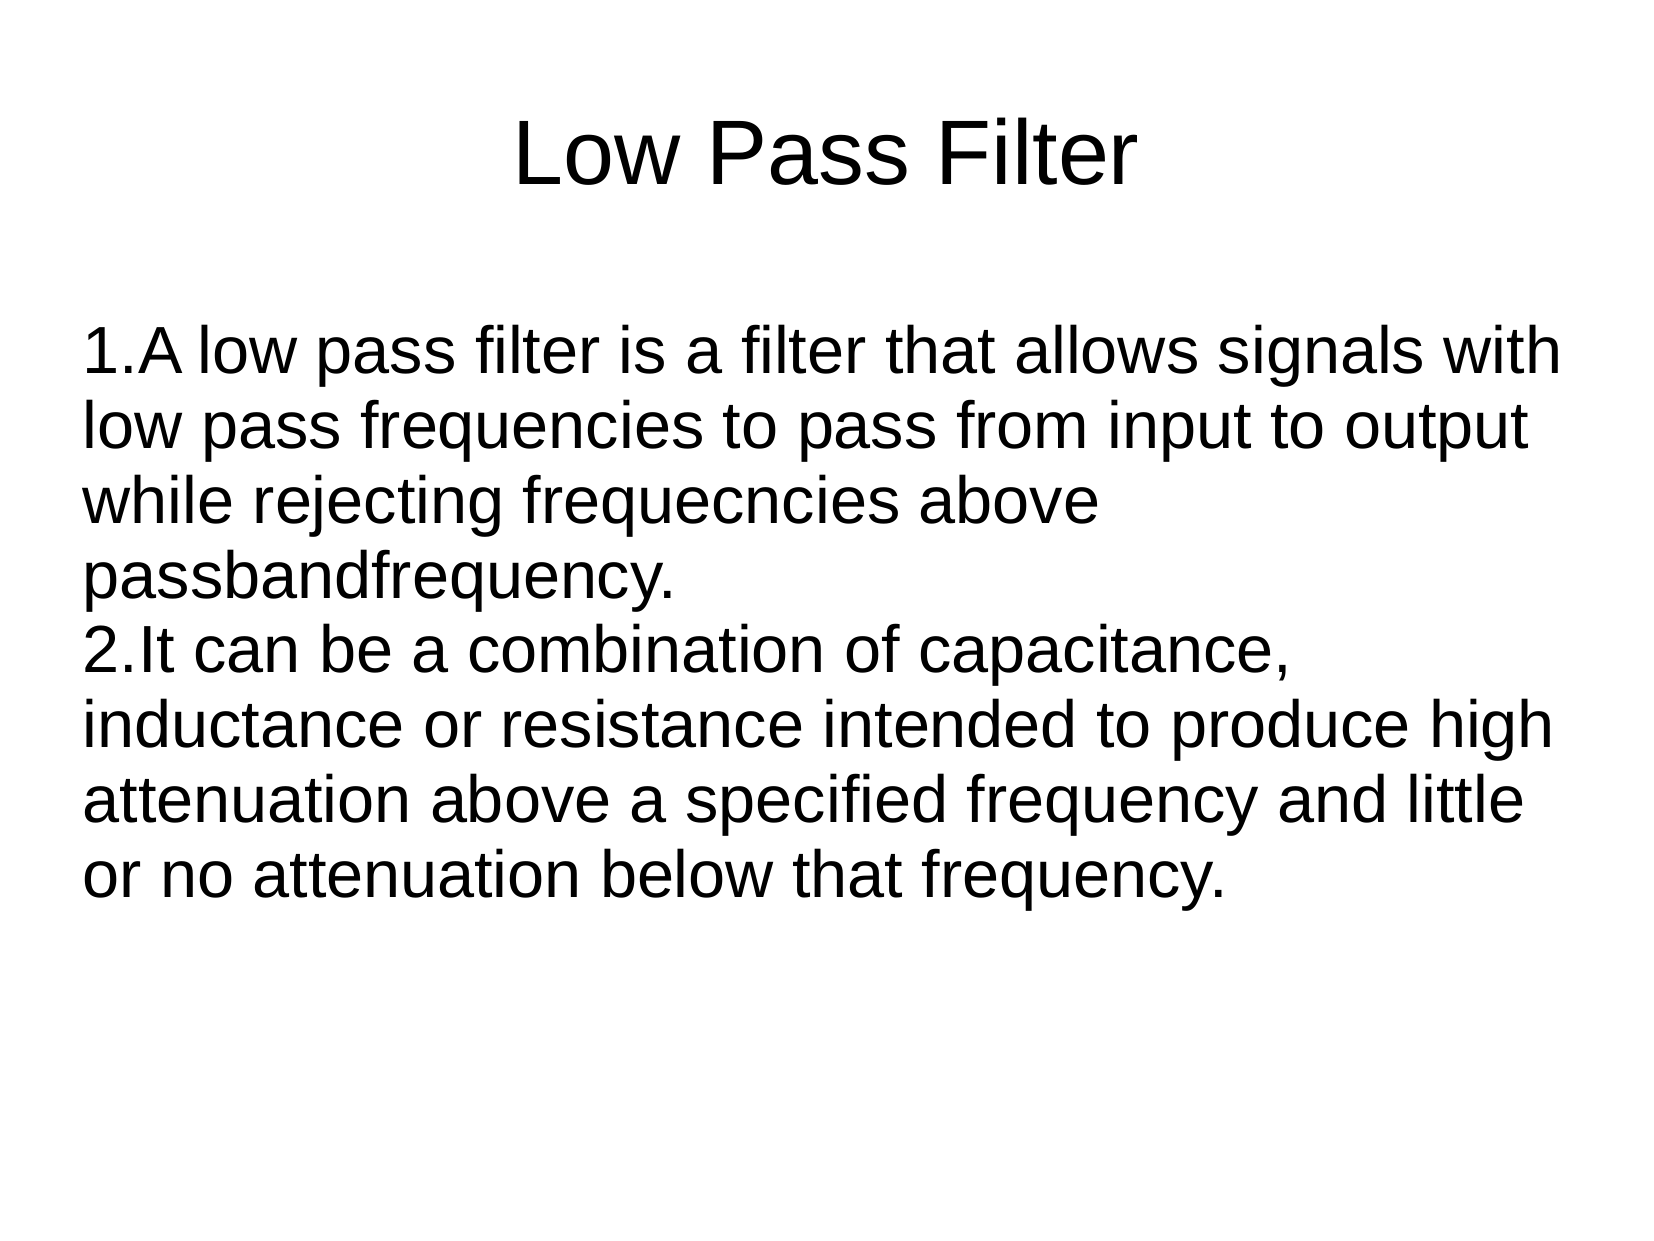

# Low Pass Filter
1.A low pass filter is a filter that allows signals with low pass frequencies to pass from input to output while rejecting frequecncies above passbandfrequency.
2.It can be a combination of capacitance, inductance or resistance intended to produce high attenuation above a specified frequency and little or no attenuation below that frequency.